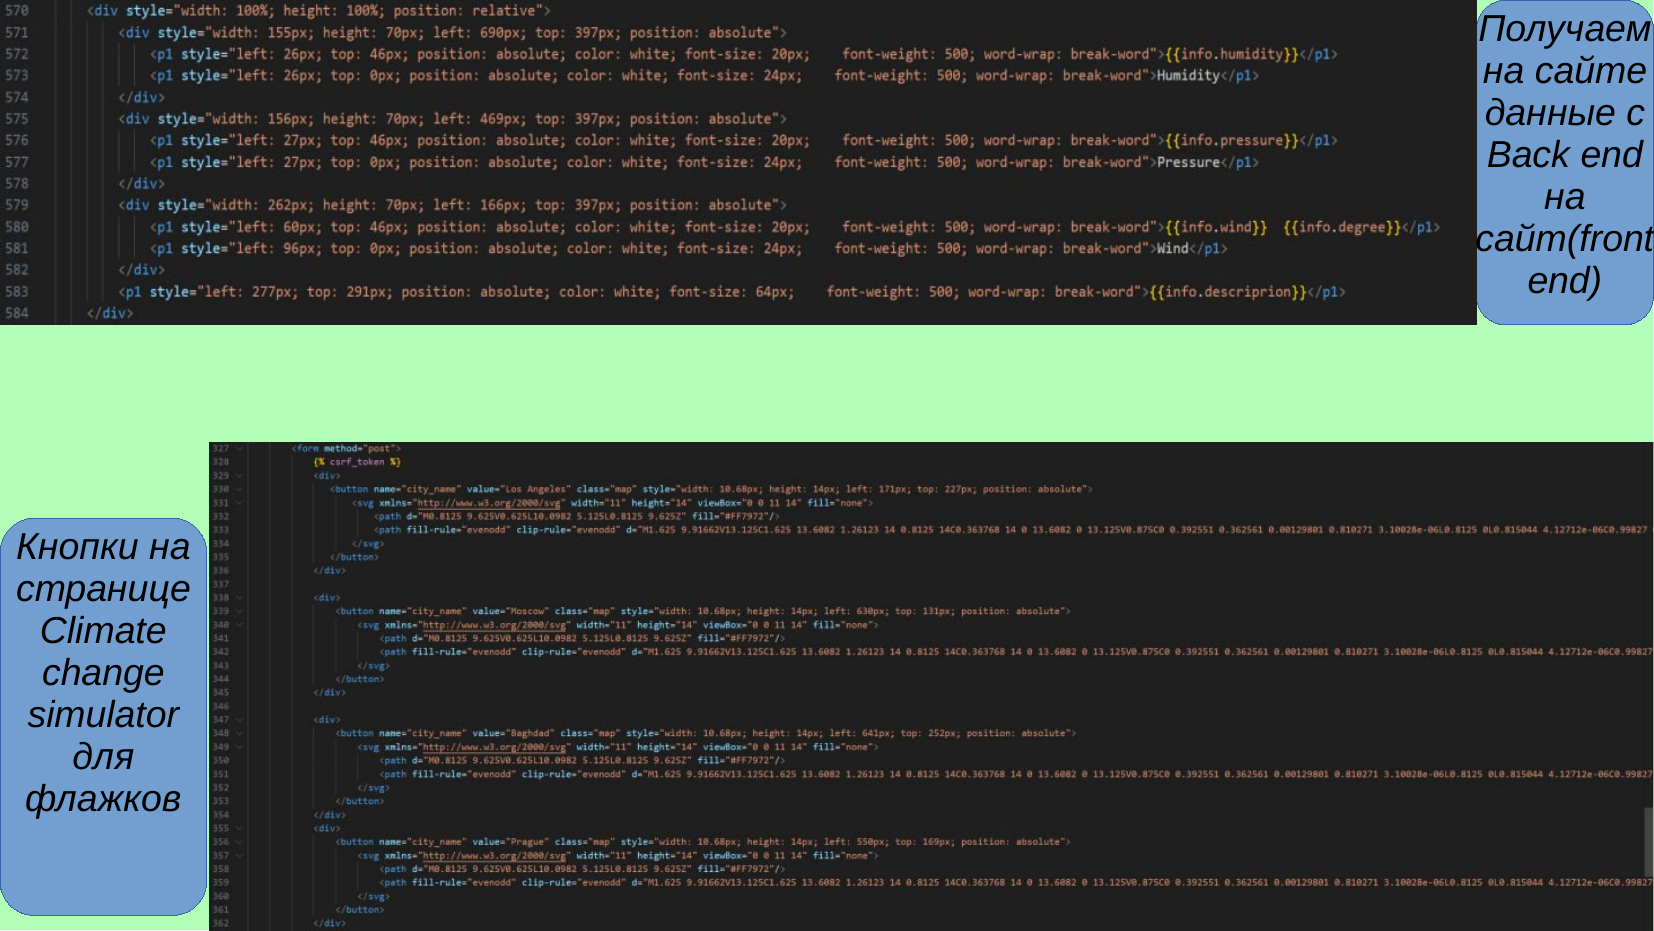

Получаем на сайте данные с Back end на сайт(front end)
Кнопки на странице Climate change simulator для флажков